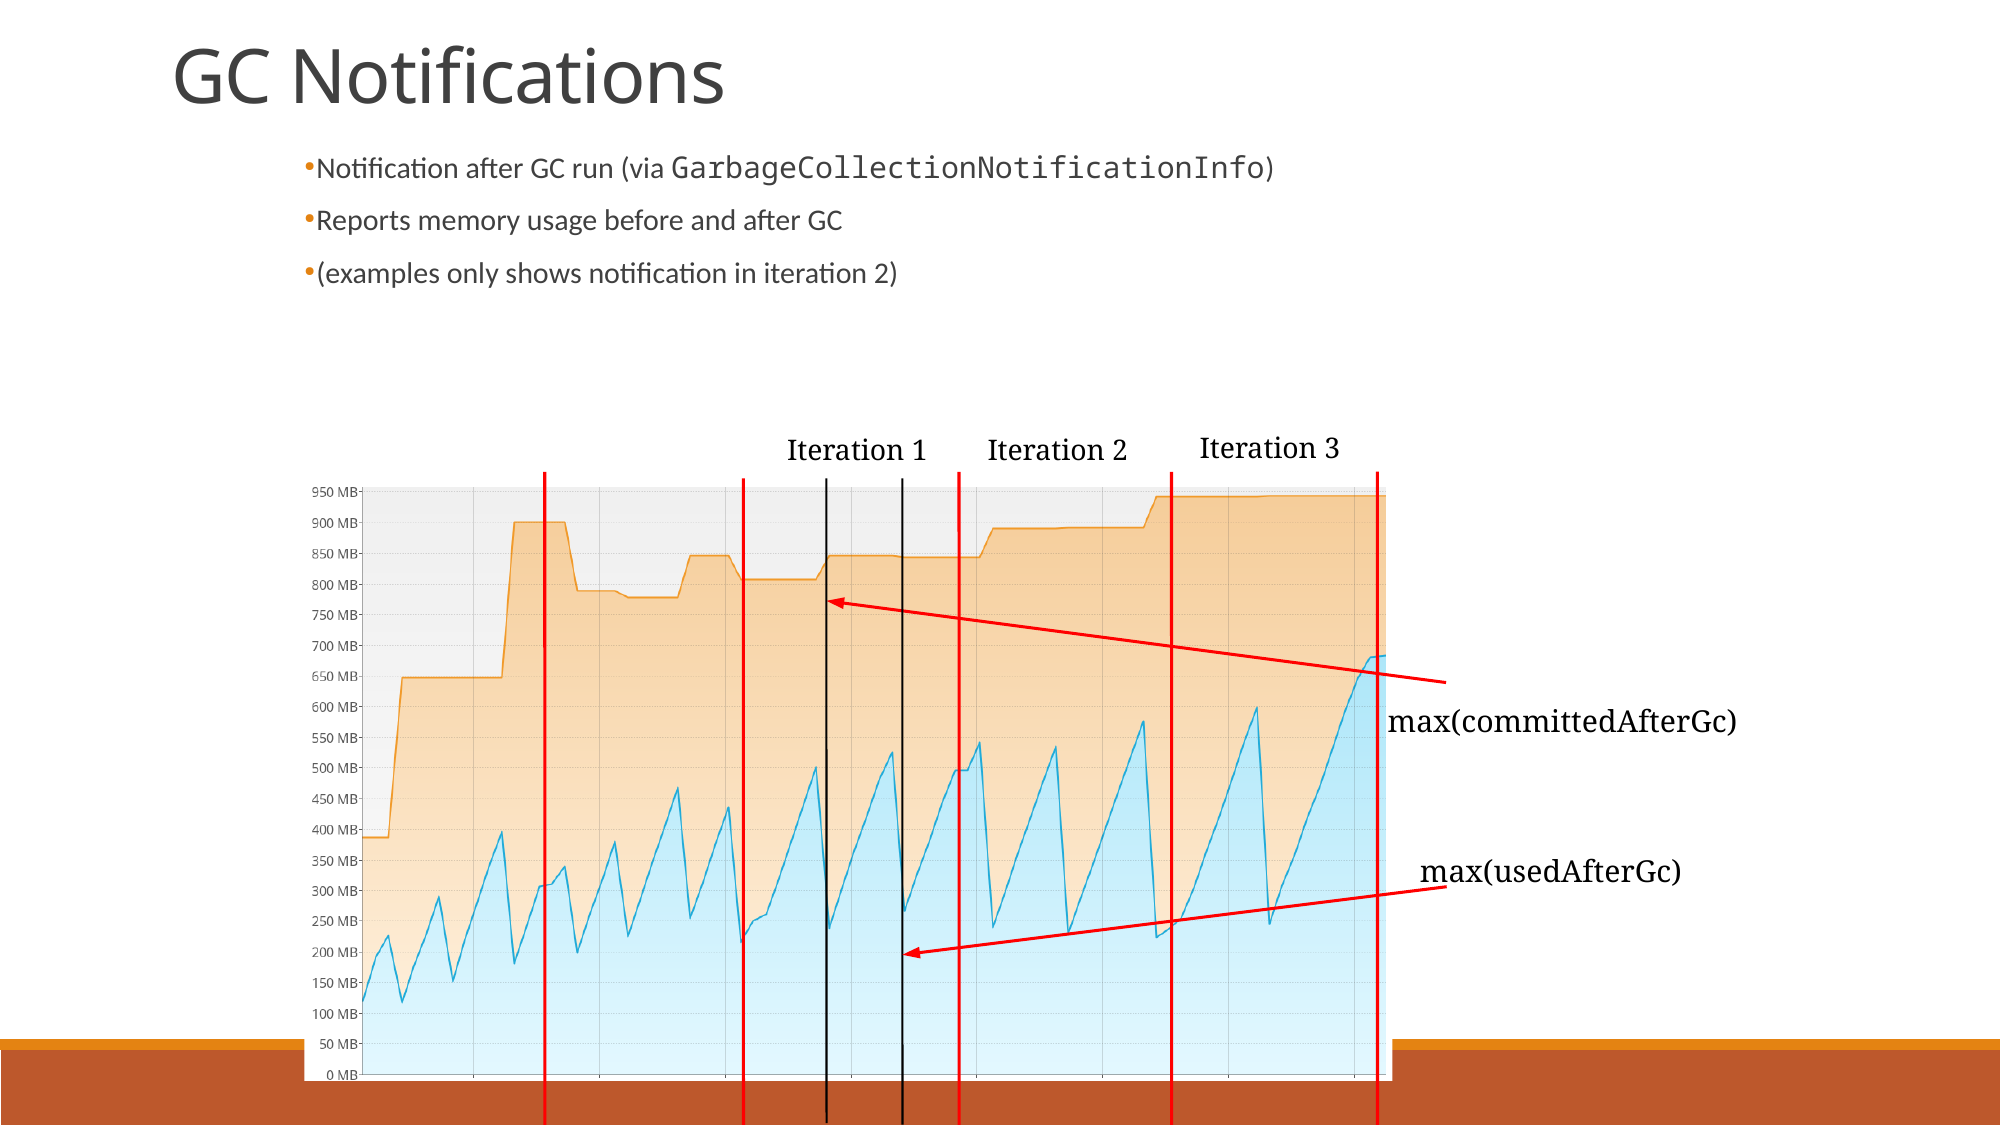

# GC Notifications
Notification after GC run (via GarbageCollectionNotificationInfo)
Reports memory usage before and after GC
(examples only shows notification in iteration 2)
 Iteration 3
 Iteration 1
 Iteration 2
max(committedAfterGc)
max(usedAfterGc)